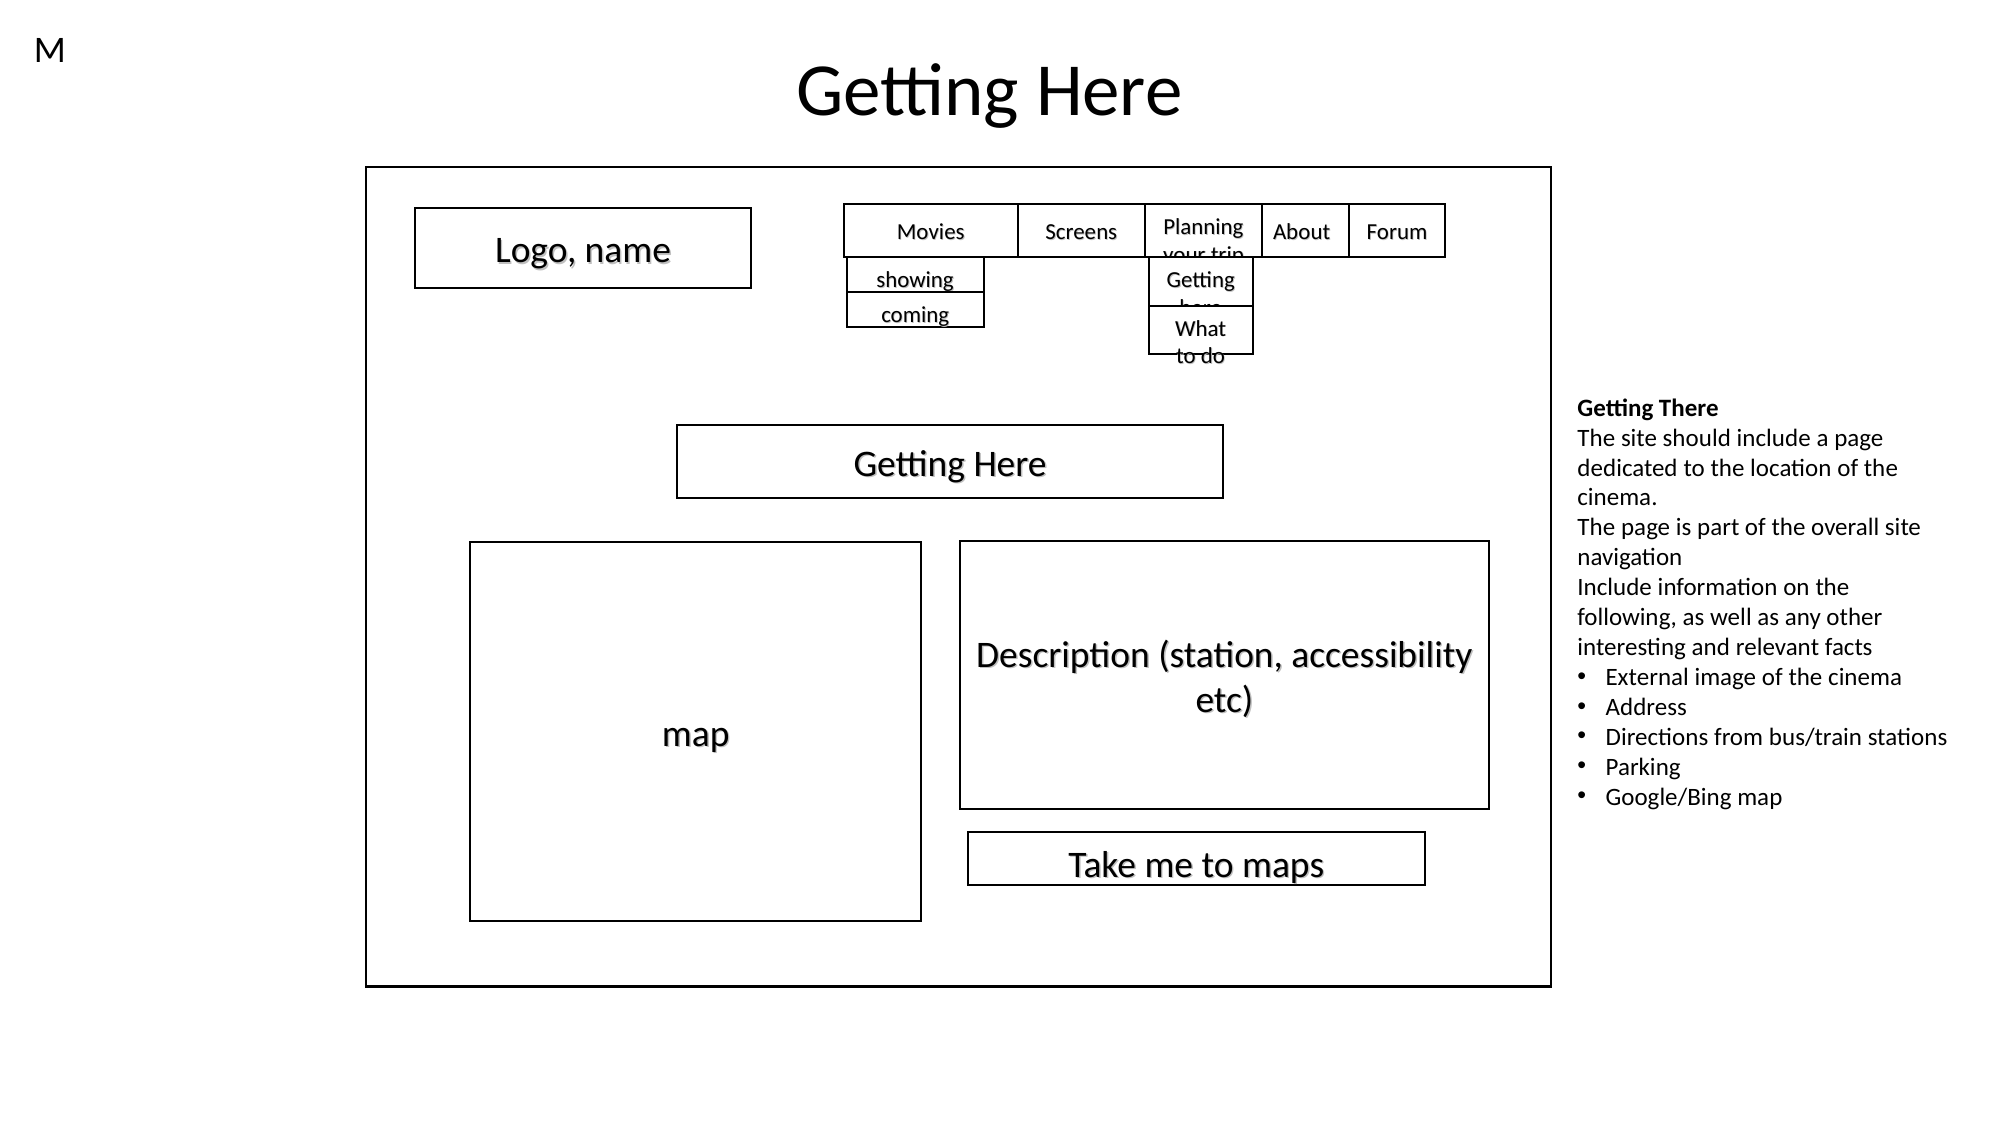

M
Getting Here
Movies
Screens
Planning your trip
About
Forum
Logo, name
showing
Getting here
coming
What to do
Getting There
The site should include a page dedicated to the location of the cinema.
The page is part of the overall site navigation
Include information on the following, as well as any other interesting and relevant facts
External image of the cinema
Address
Directions from bus/train stations
Parking
Google/Bing map
Getting Here
Description (station, accessibility etc)
map
Take me to maps